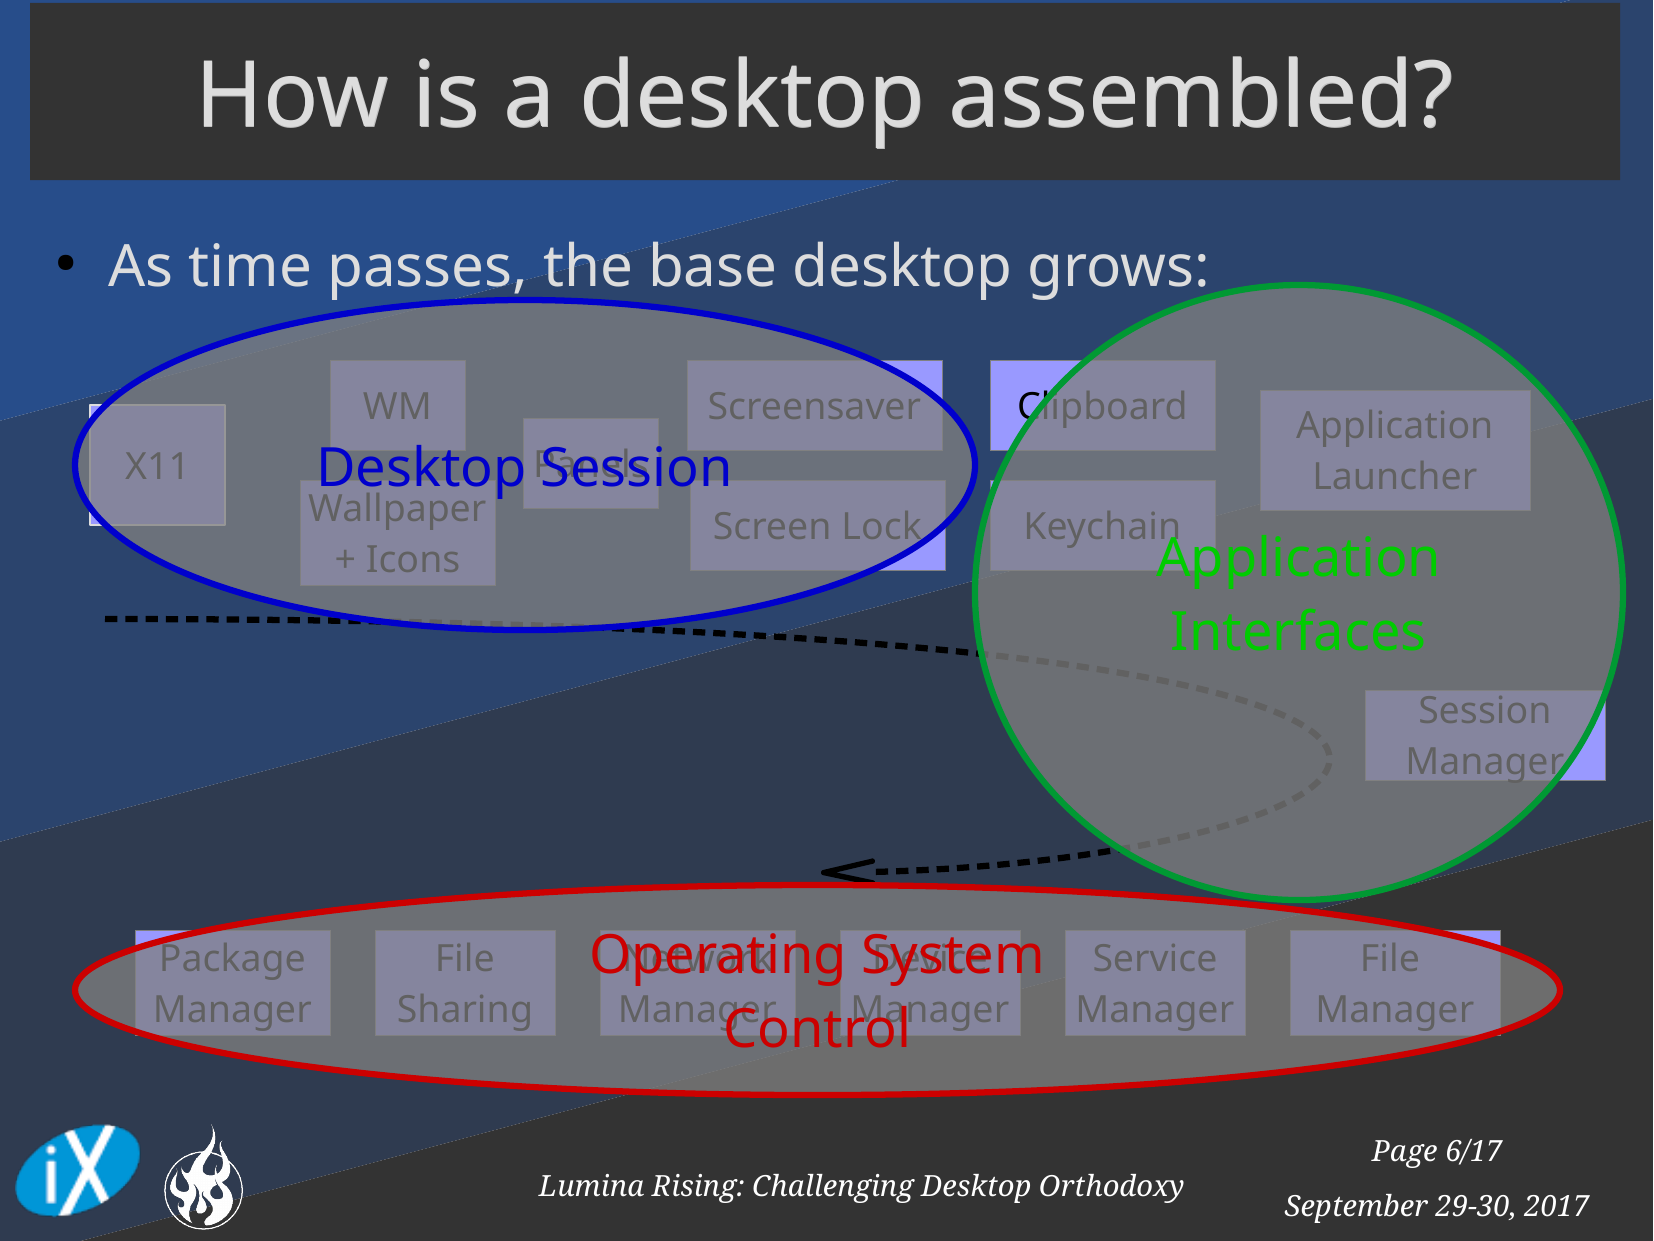

# How is a desktop assembled?
As time passes, the base desktop grows:
Application
Interfaces
Desktop Session
WM
Screensaver
Clipboard
Application
Launcher
X11
Panels
Wallpaper
+ Icons
Screen Lock
Keychain
Session
Manager
Operating System
Control
Package
Manager
File
Sharing
Network
Manager
Device
Manager
Service
Manager
File
Manager
Lumina Rising: Challenging Desktop Orthodoxy
6
September 29-30, 2017